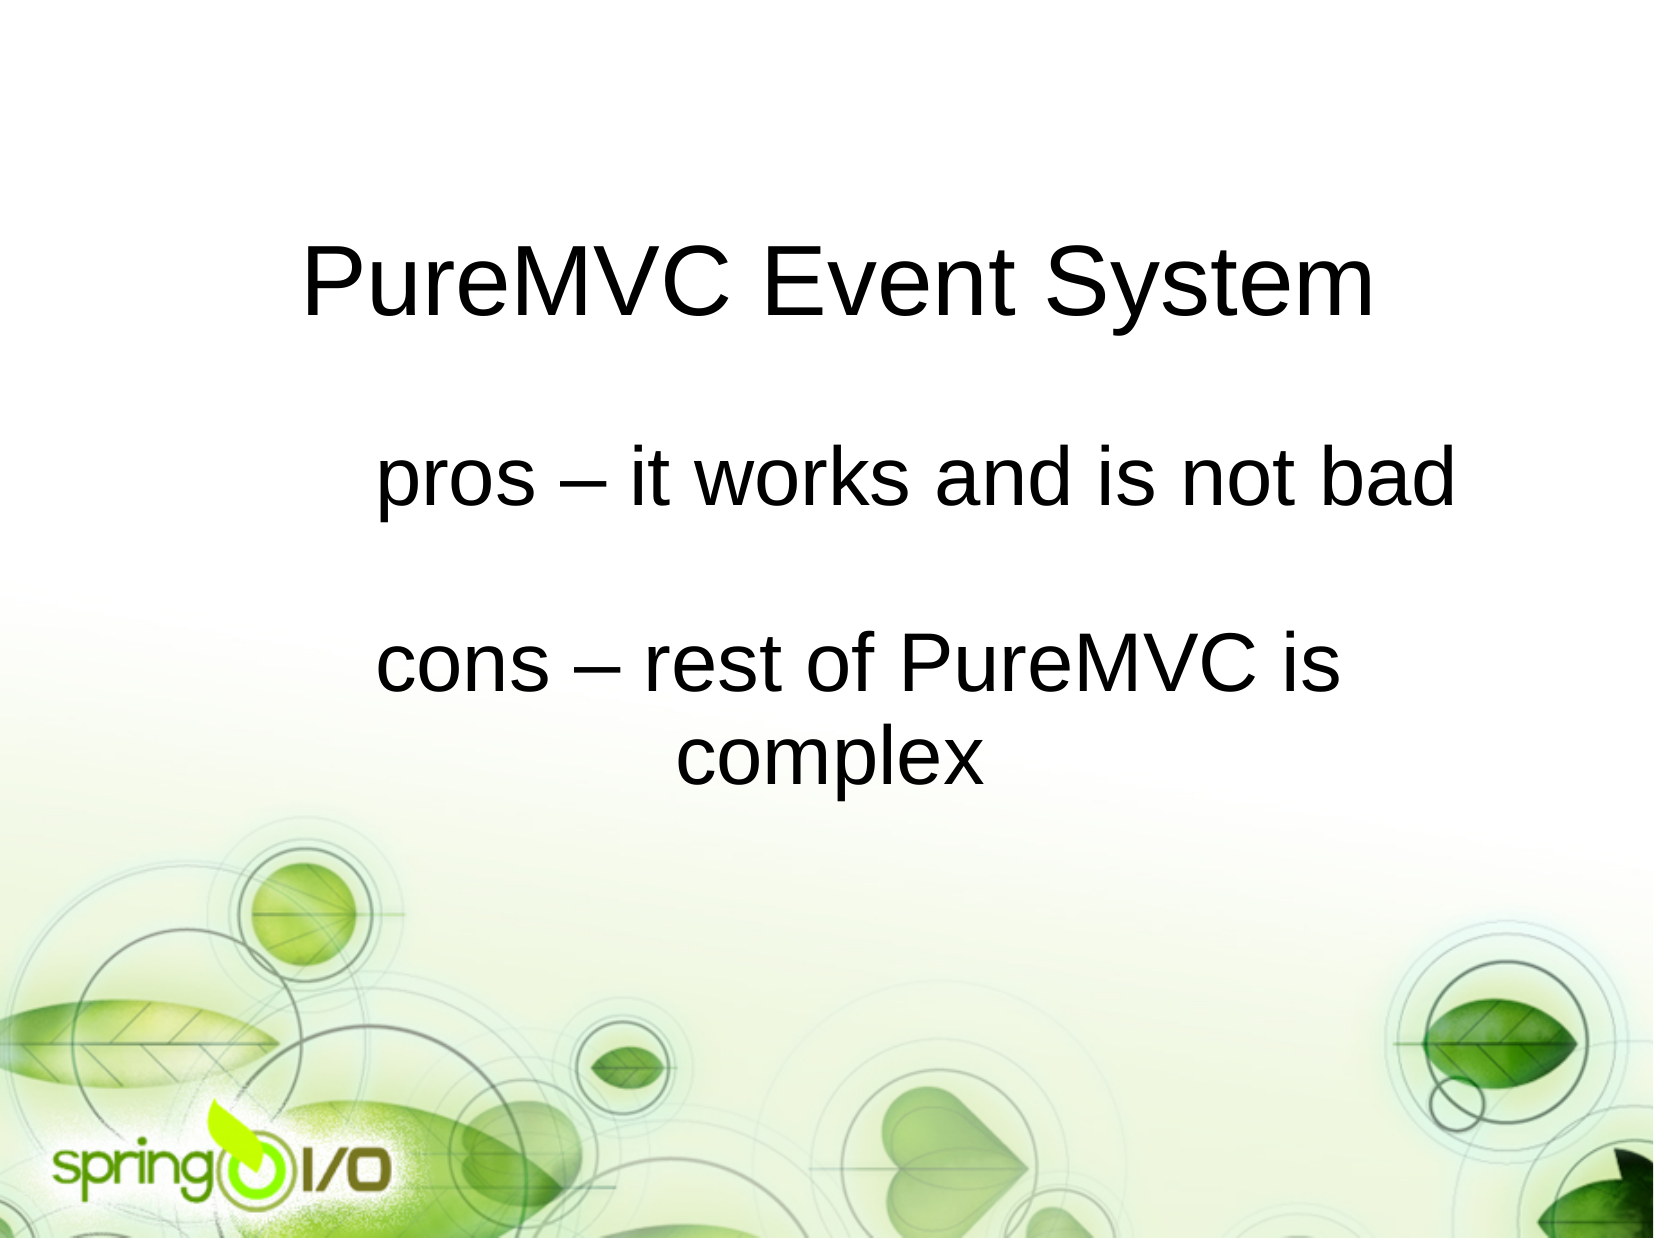

PureMVC Event System
	pros – it works and is not bad
	cons – rest of PureMVC is
					complex